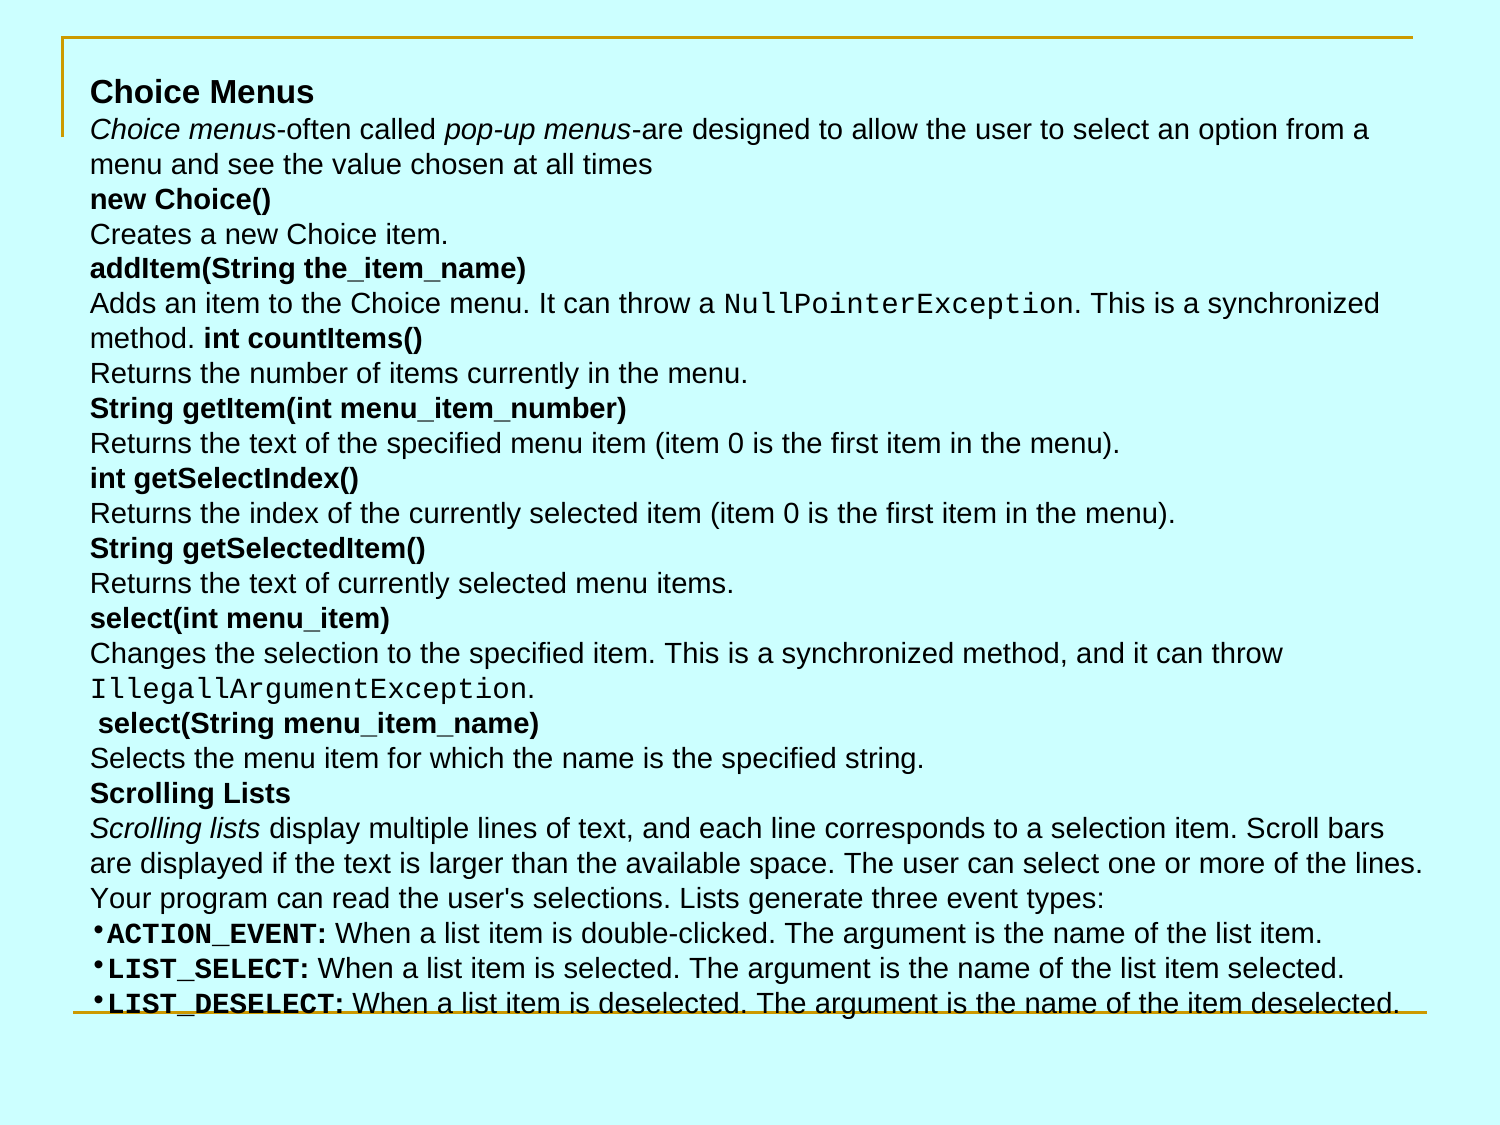

Choice Menus
Choice menus-often called pop-up menus-are designed to allow the user to select an option from a menu and see the value chosen at all times
new Choice()
Creates a new Choice item.
addItem(String the_item_name)
Adds an item to the Choice menu. It can throw a NullPointerException. This is a synchronized method. int countItems()
Returns the number of items currently in the menu.
String getItem(int menu_item_number)
Returns the text of the specified menu item (item 0 is the first item in the menu).
int getSelectIndex()
Returns the index of the currently selected item (item 0 is the first item in the menu).
String getSelectedItem()
Returns the text of currently selected menu items.
select(int menu_item)
Changes the selection to the specified item. This is a synchronized method, and it can throw IllegallArgumentException.
 select(String menu_item_name)
Selects the menu item for which the name is the specified string.
Scrolling Lists
Scrolling lists display multiple lines of text, and each line corresponds to a selection item. Scroll bars are displayed if the text is larger than the available space. The user can select one or more of the lines. Your program can read the user's selections. Lists generate three event types:
ACTION_EVENT: When a list item is double-clicked. The argument is the name of the list item.
LIST_SELECT: When a list item is selected. The argument is the name of the list item selected.
LIST_DESELECT: When a list item is deselected. The argument is the name of the item deselected.